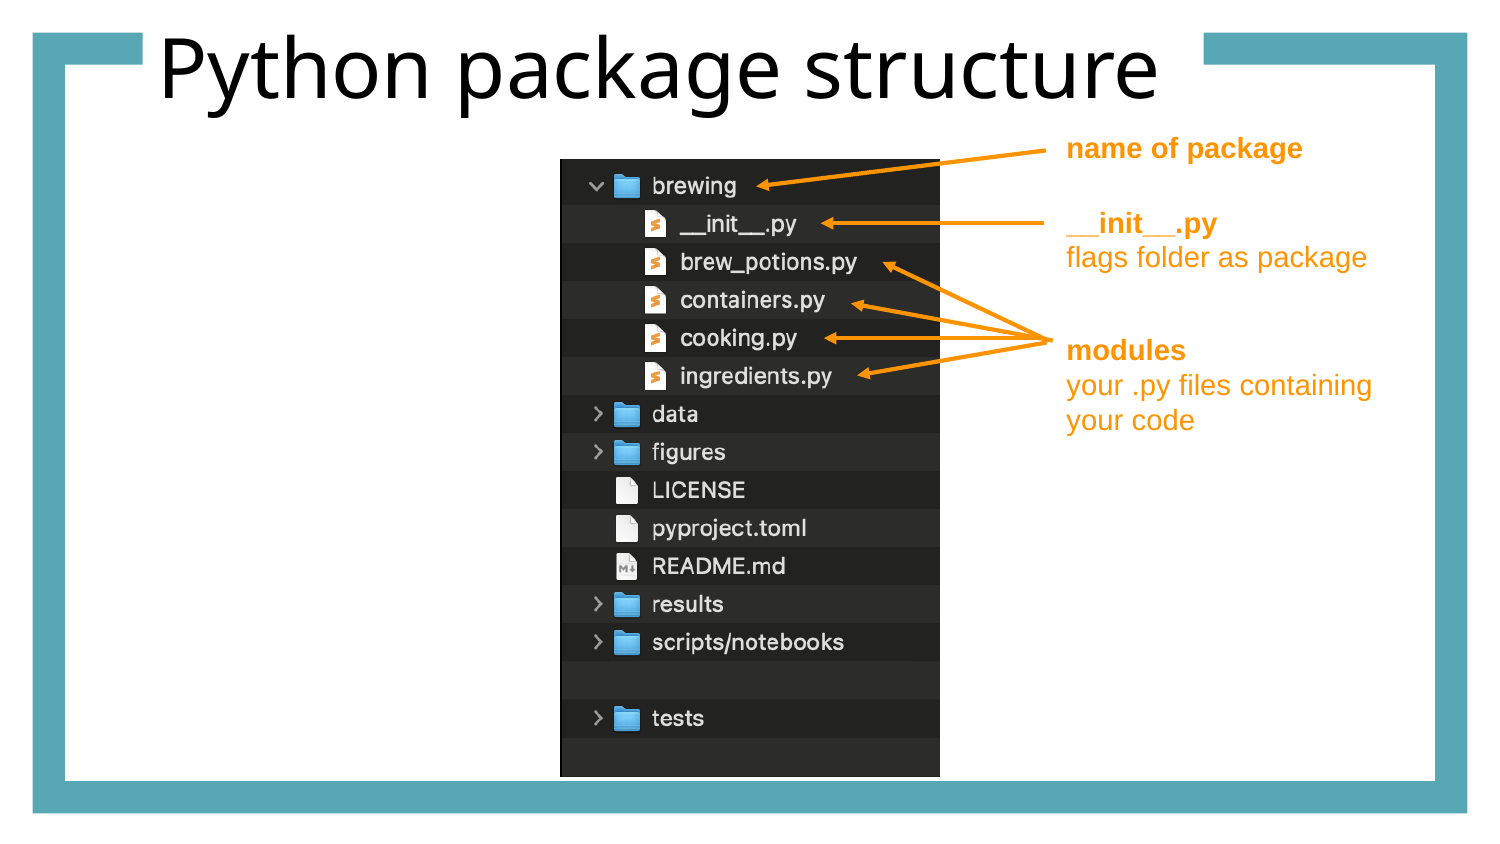

# Python package structure
name of package
__init__.py
flags folder as package
modules
your .py files containing your code